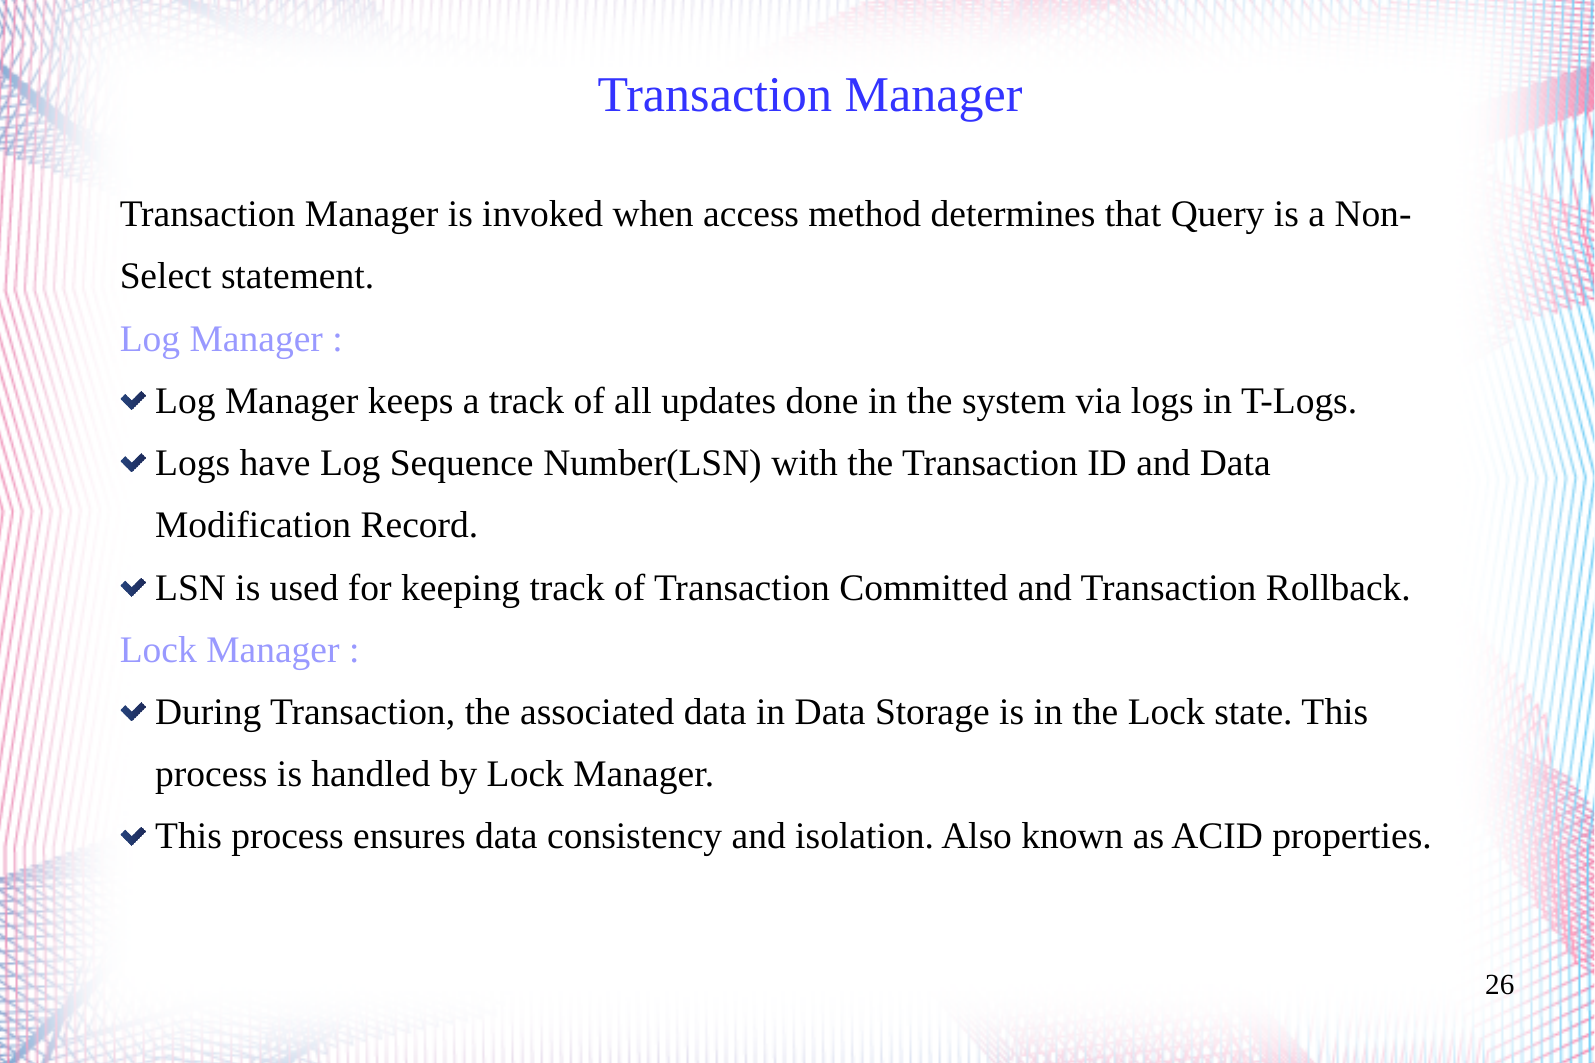

Transaction Manager
Transaction Manager is invoked when access method determines that Query is a Non-Select statement.
Log Manager :
Log Manager keeps a track of all updates done in the system via logs in T-Logs.
Logs have Log Sequence Number(LSN) with the Transaction ID and Data Modification Record.
LSN is used for keeping track of Transaction Committed and Transaction Rollback.
Lock Manager :
During Transaction, the associated data in Data Storage is in the Lock state. This process is handled by Lock Manager.
This process ensures data consistency and isolation. Also known as ACID properties.
26